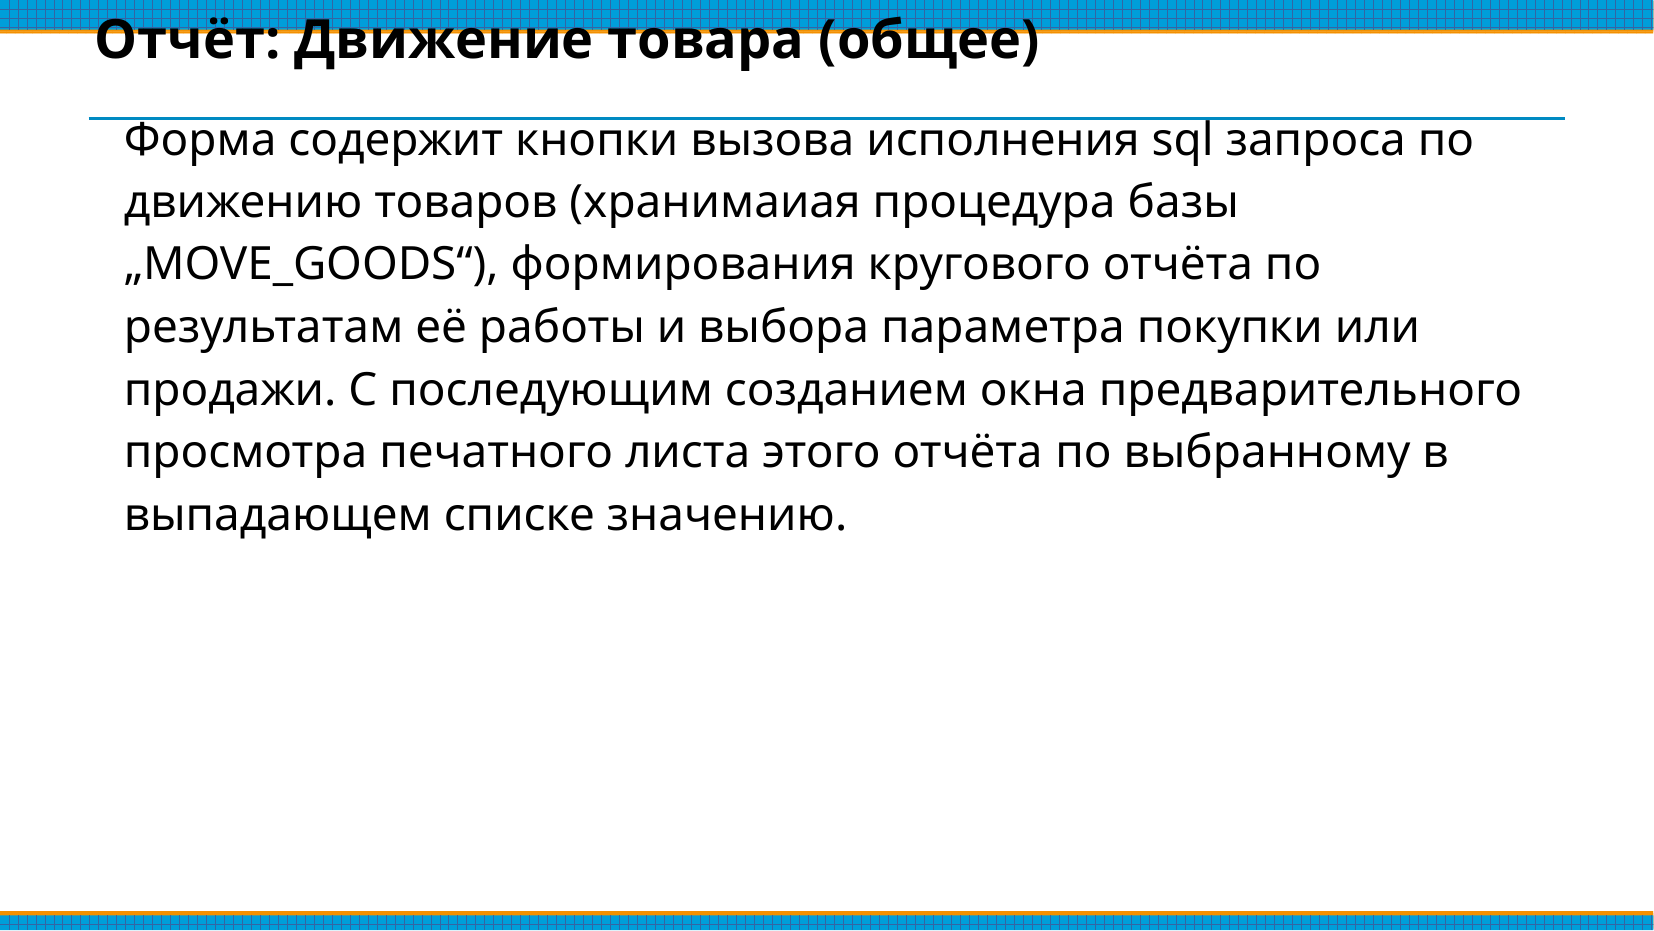

Отчёт: Движение товара (общее)
#
Форма содержит кнопки вызова исполнения sql запроса по движению товаров (хранимаиая процедура базы „MOVE_GOODS“), формирования кругового отчёта по результатам её работы и выбора параметра покупки или продажи. С последующим созданием окна предварительного просмотра печатного листа этого отчёта по выбранному в выпадающем списке значению.